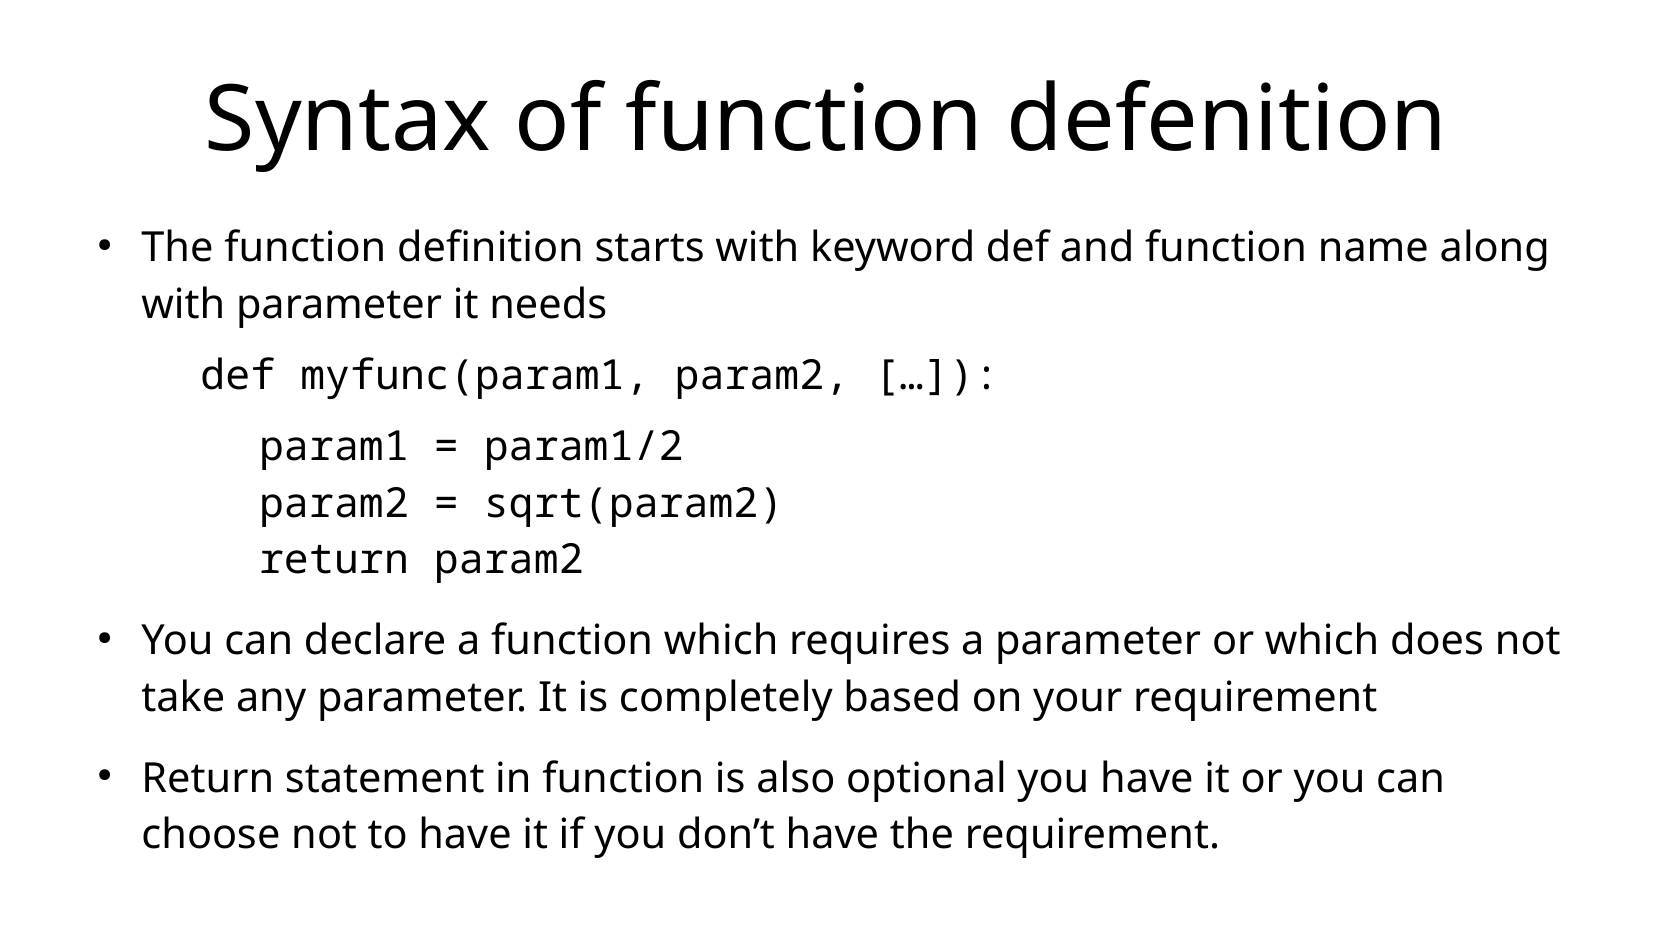

# Syntax of function defenition
The function definition starts with keyword def and function name along with parameter it needs
def myfunc(param1, param2, […]):
param1 = param1/2
param2 = sqrt(param2)
return param2
You can declare a function which requires a parameter or which does not take any parameter. It is completely based on your requirement
Return statement in function is also optional you have it or you can choose not to have it if you don’t have the requirement.